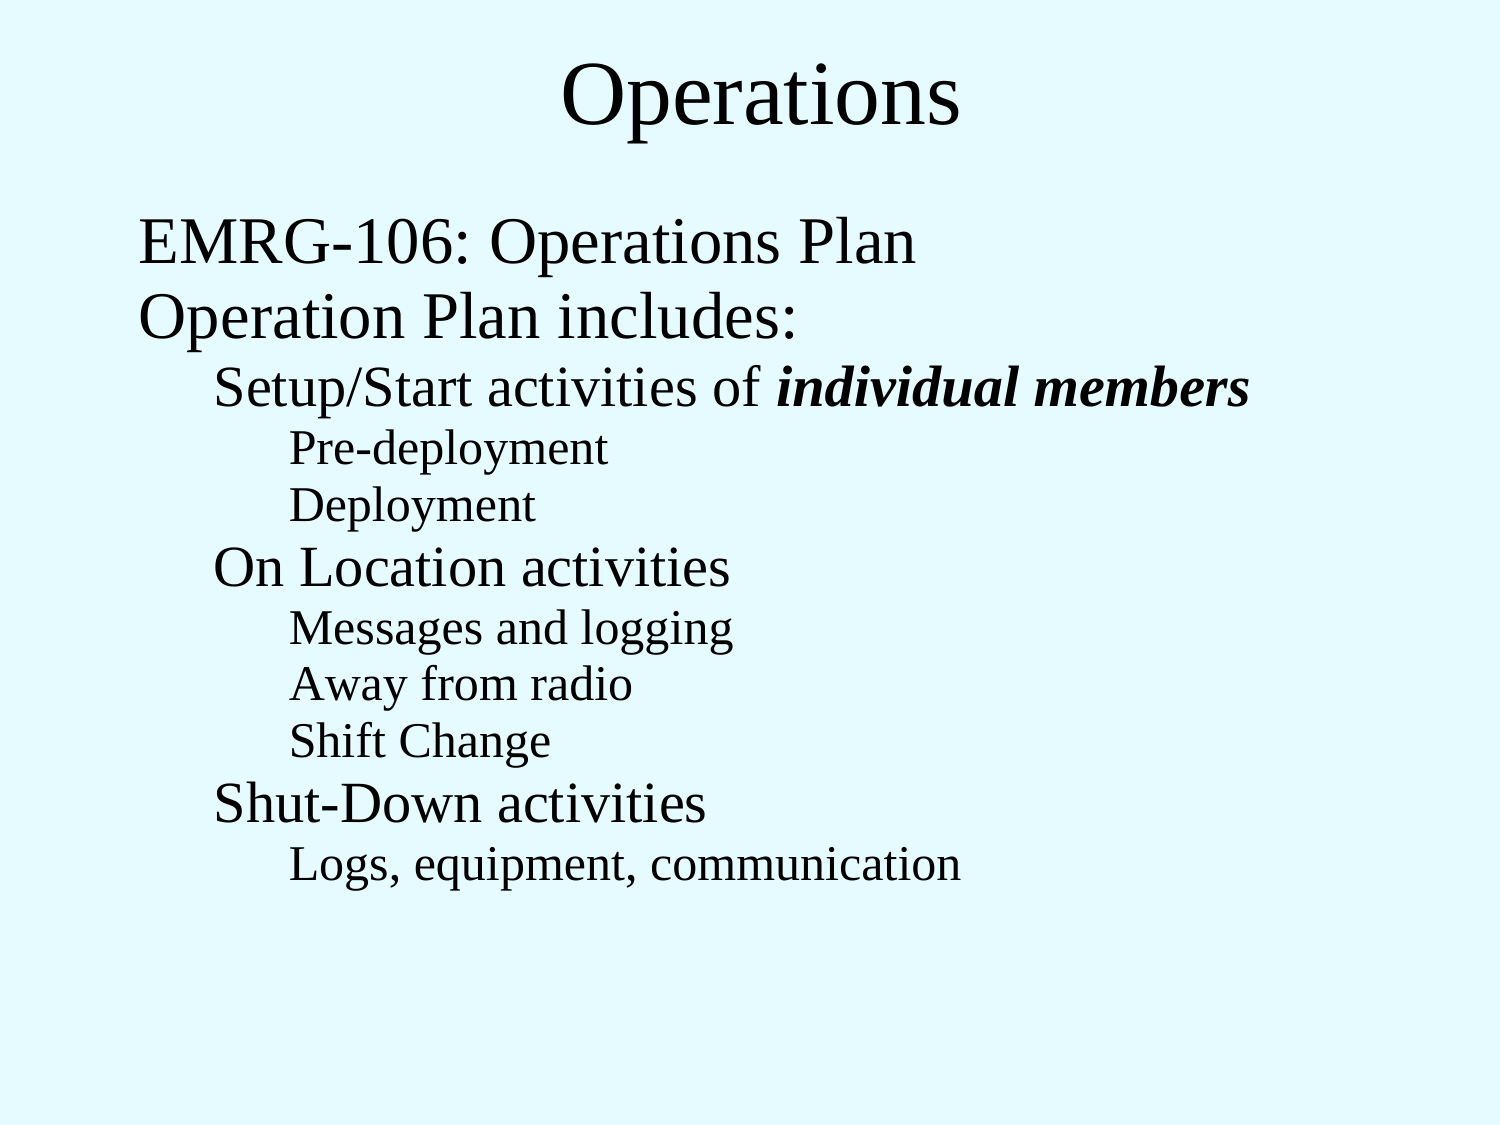

# Operations
EMRG-106: Operations Plan
Operation Plan includes:
Setup/Start activities of individual members
Pre-deployment
Deployment
On Location activities
Messages and logging
Away from radio
Shift Change
Shut-Down activities
Logs, equipment, communication